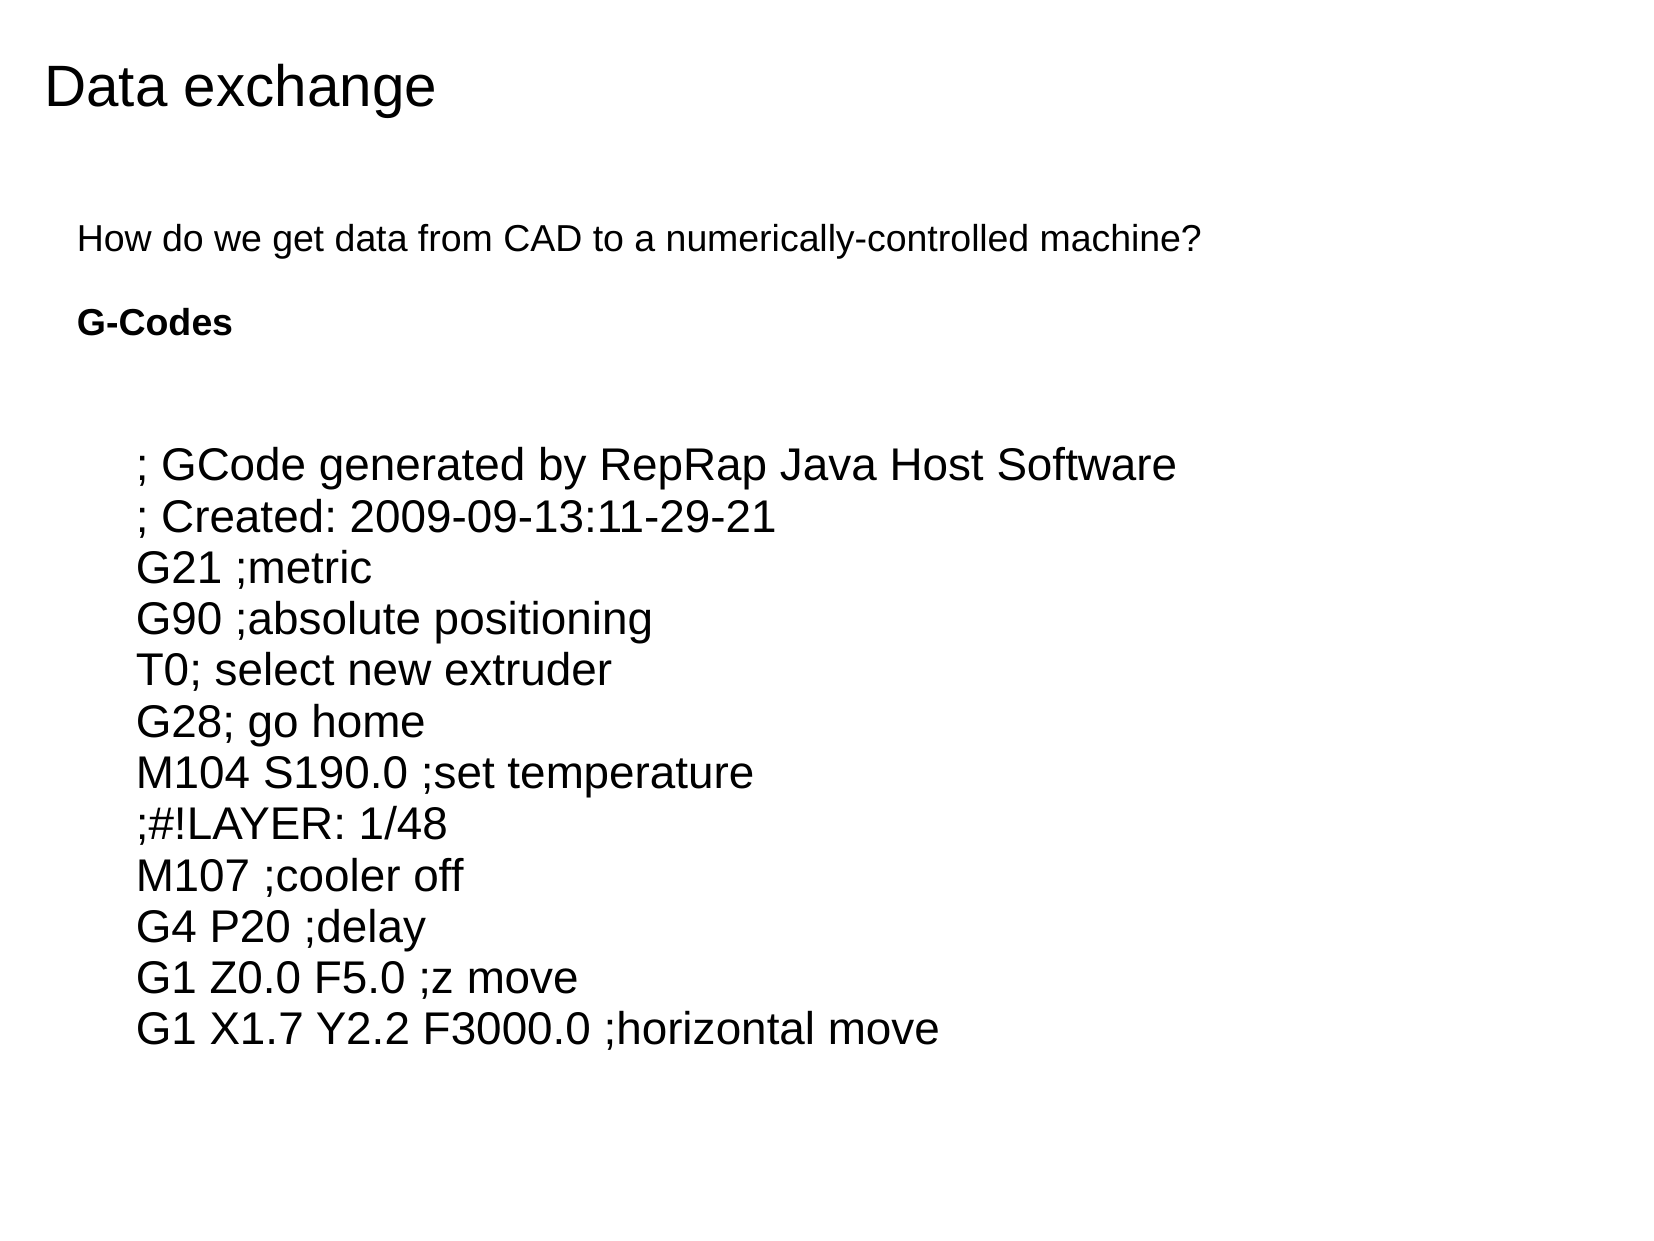

Data exchange
How do we get data from CAD to a numerically-controlled machine?
G-Codes
; GCode generated by RepRap Java Host Software
; Created: 2009-09-13:11-29-21
G21 ;metric
G90 ;absolute positioning
T0; select new extruder
G28; go home
M104 S190.0 ;set temperature
;#!LAYER: 1/48
M107 ;cooler off
G4 P20 ;delay
G1 Z0.0 F5.0 ;z move
G1 X1.7 Y2.2 F3000.0 ;horizontal move